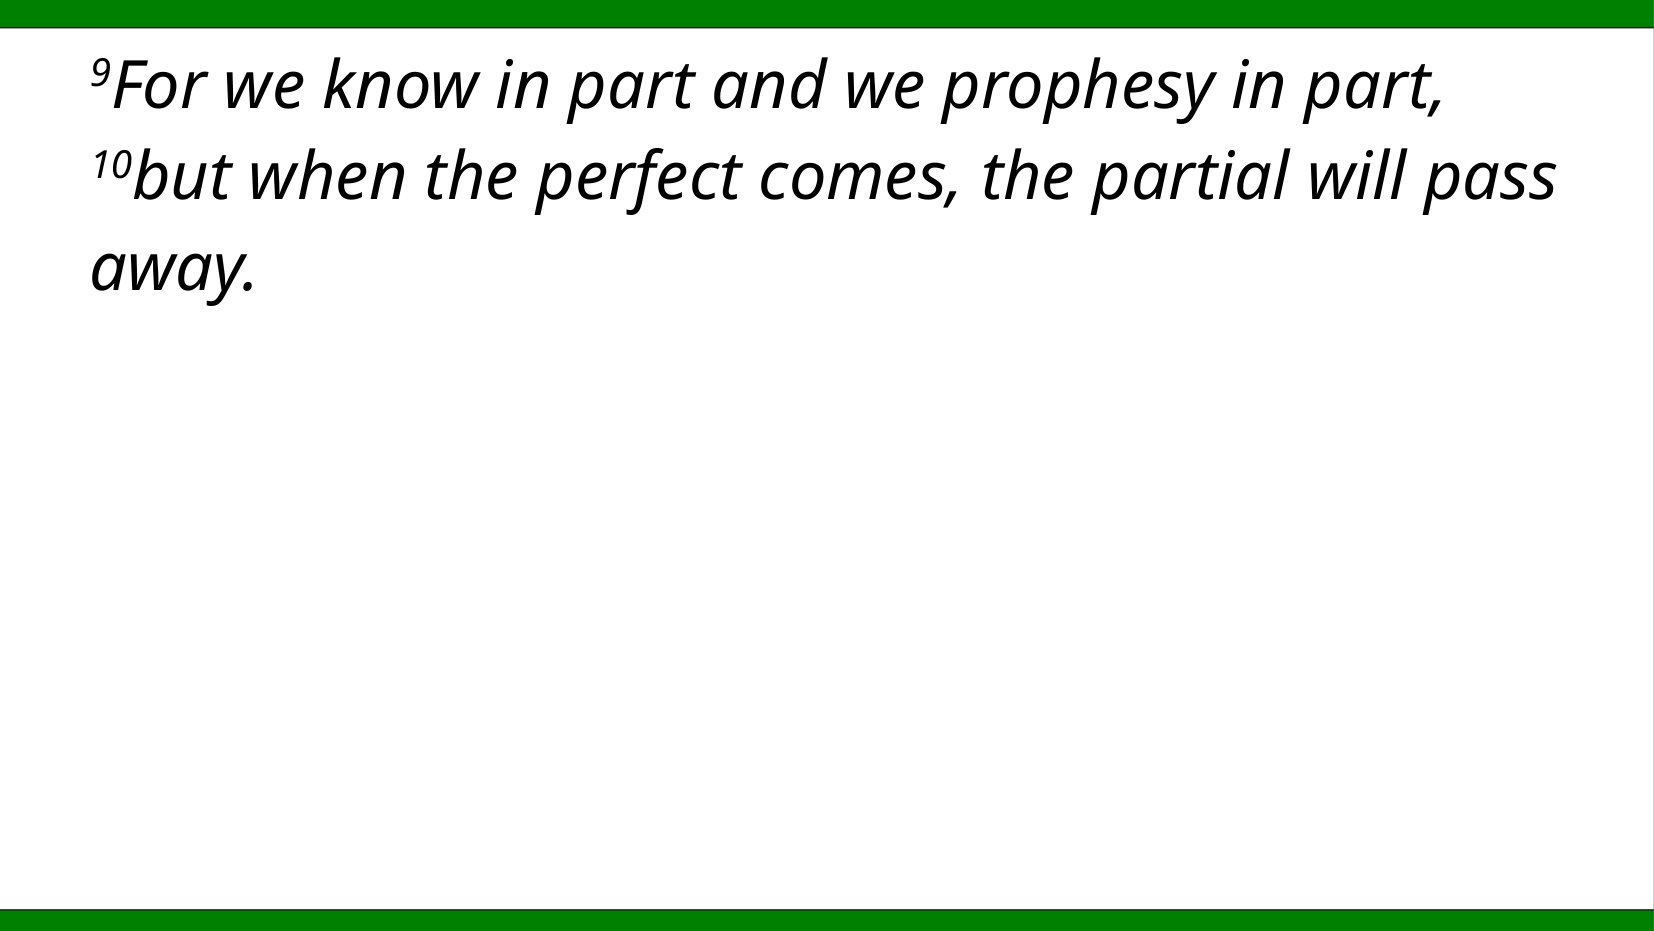

9For we know in part and we prophesy in part,
10but when the perfect comes, the partial will pass away.